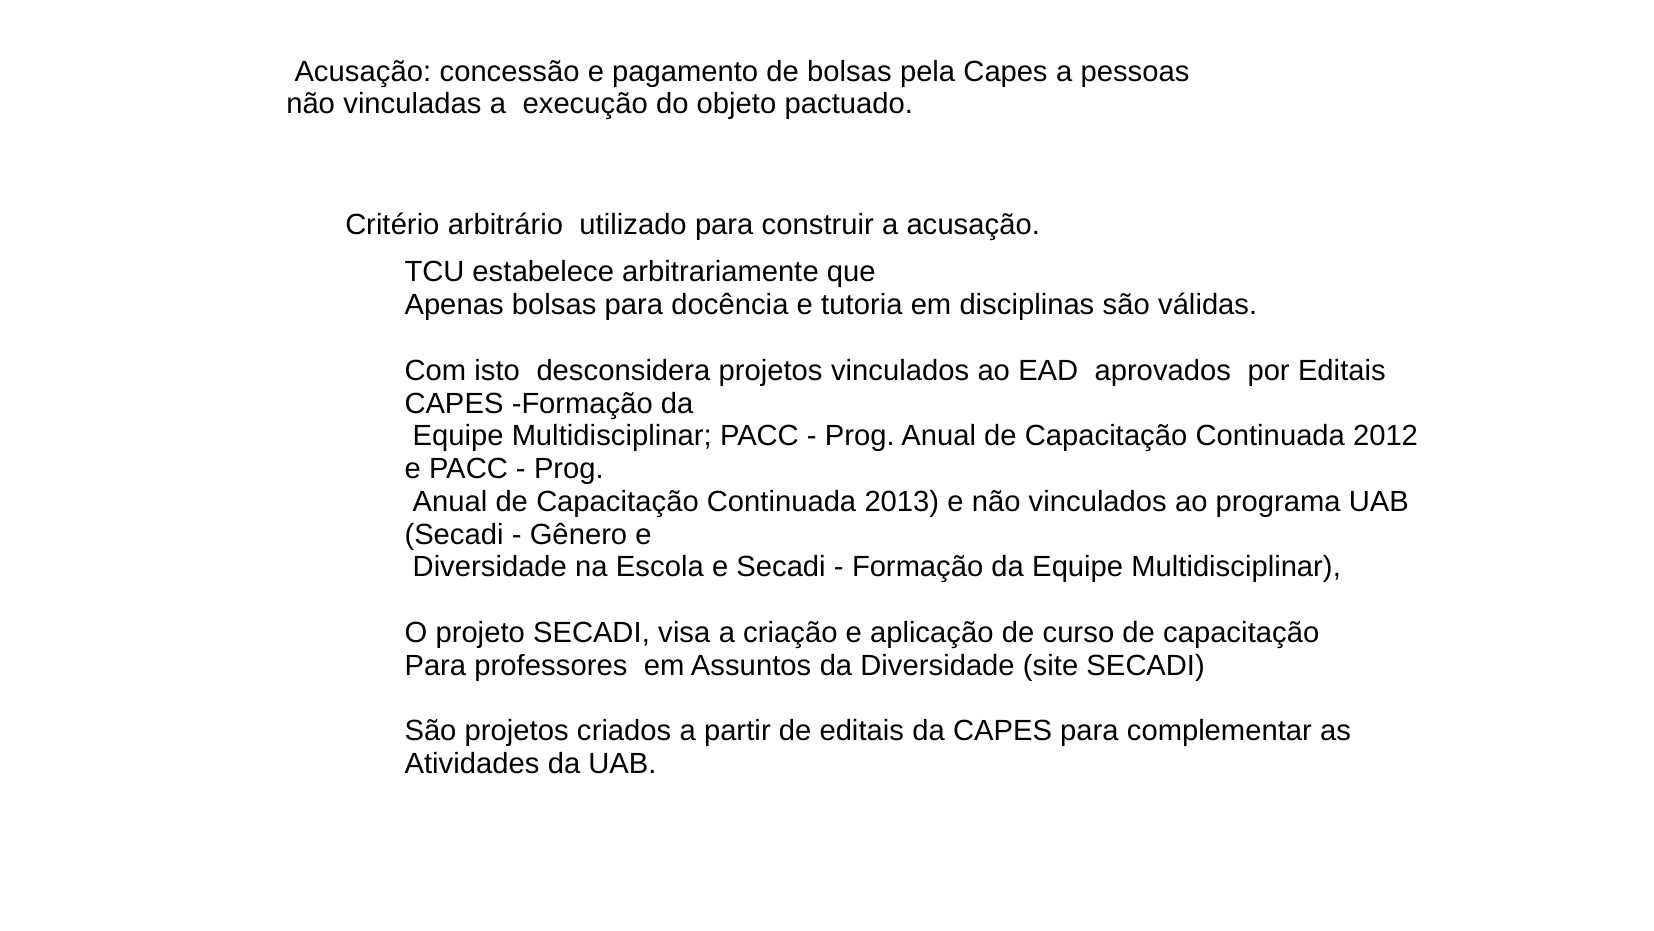

Acusação: concessão e pagamento de bolsas pela Capes a pessoas não vinculadas a execução do objeto pactuado.
Critério arbitrário utilizado para construir a acusação.
TCU estabelece arbitrariamente que
Apenas bolsas para docência e tutoria em disciplinas são válidas.
Com isto desconsidera projetos vinculados ao EAD aprovados por Editais CAPES -Formação da
 Equipe Multidisciplinar; PACC - Prog. Anual de Capacitação Continuada 2012 e PACC - Prog.
 Anual de Capacitação Continuada 2013) e não vinculados ao programa UAB (Secadi - Gênero e
 Diversidade na Escola e Secadi - Formação da Equipe Multidisciplinar),
O projeto SECADI, visa a criação e aplicação de curso de capacitação
Para professores em Assuntos da Diversidade (site SECADI)
São projetos criados a partir de editais da CAPES para complementar as
Atividades da UAB.